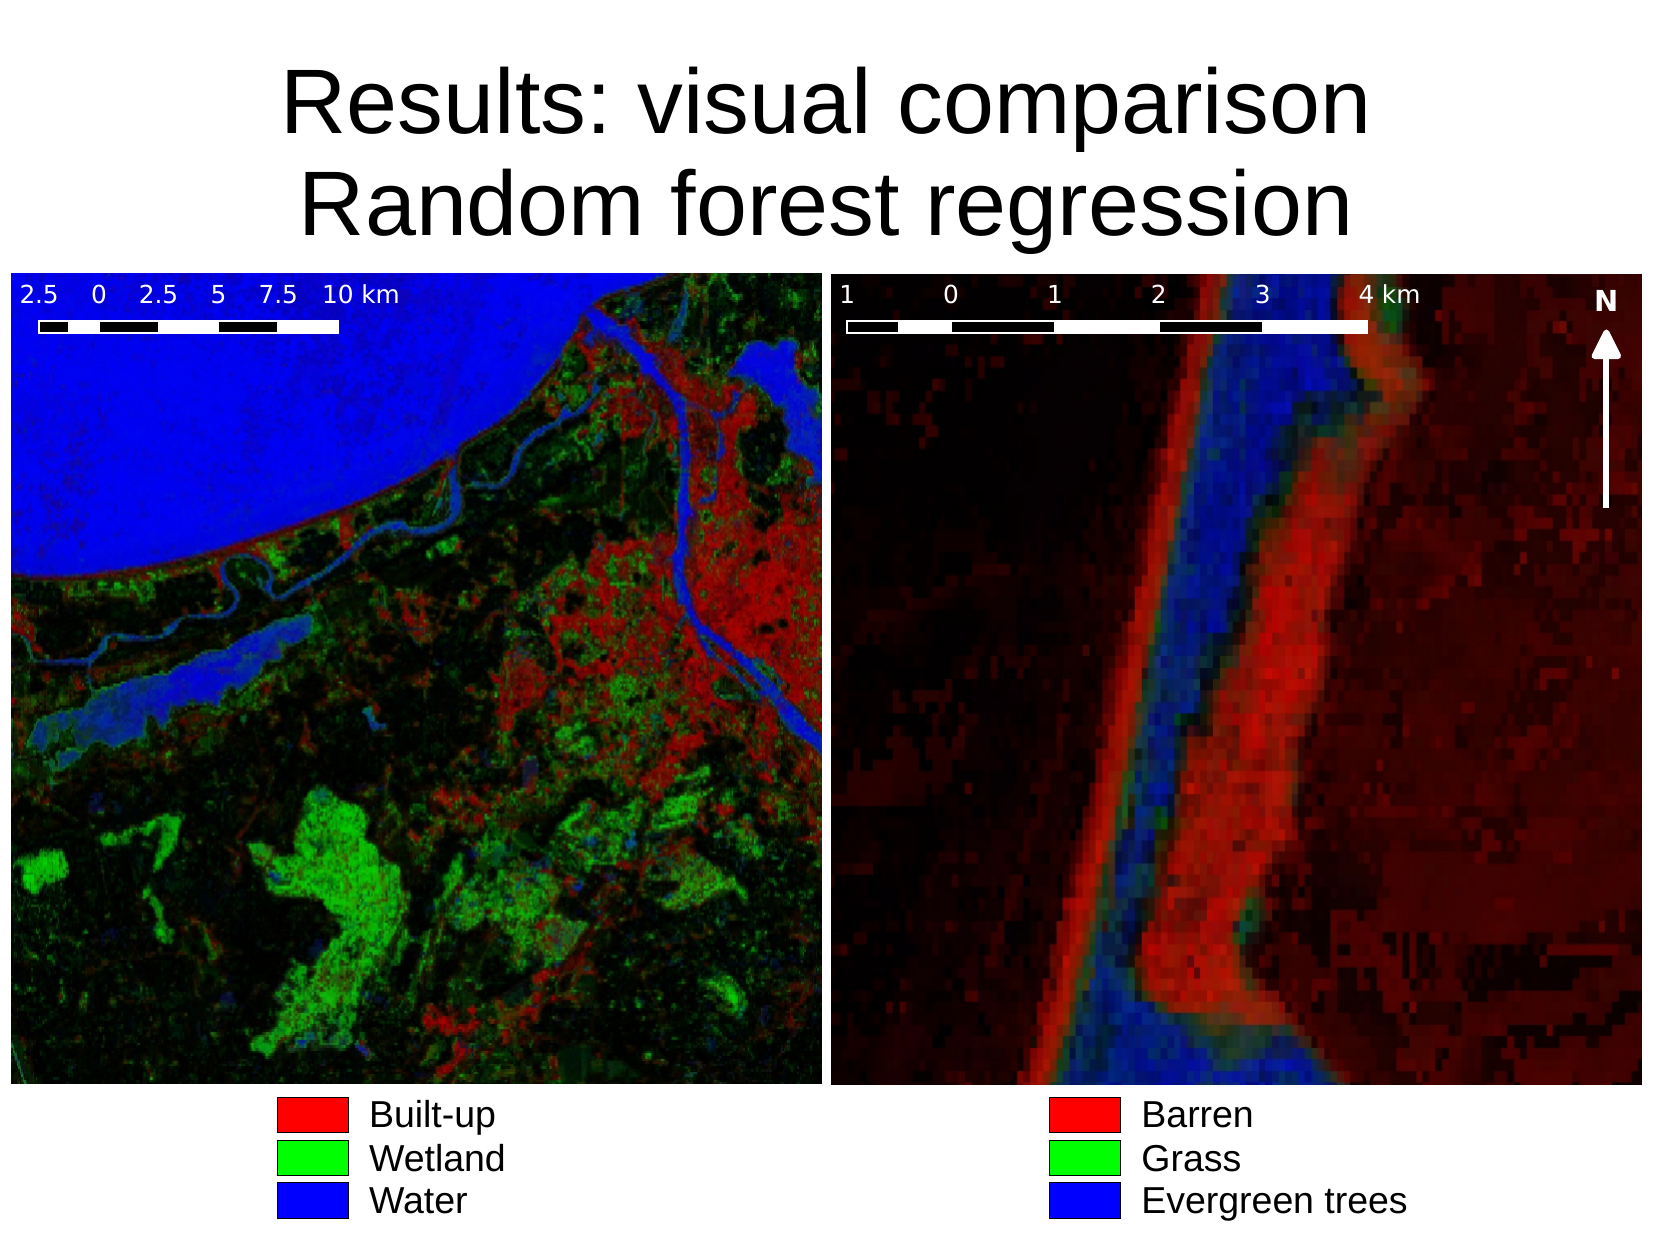

# Results: visual comparison Random forest regression
Built-up
Wetland
Water
Barren
Grass
Evergreen trees